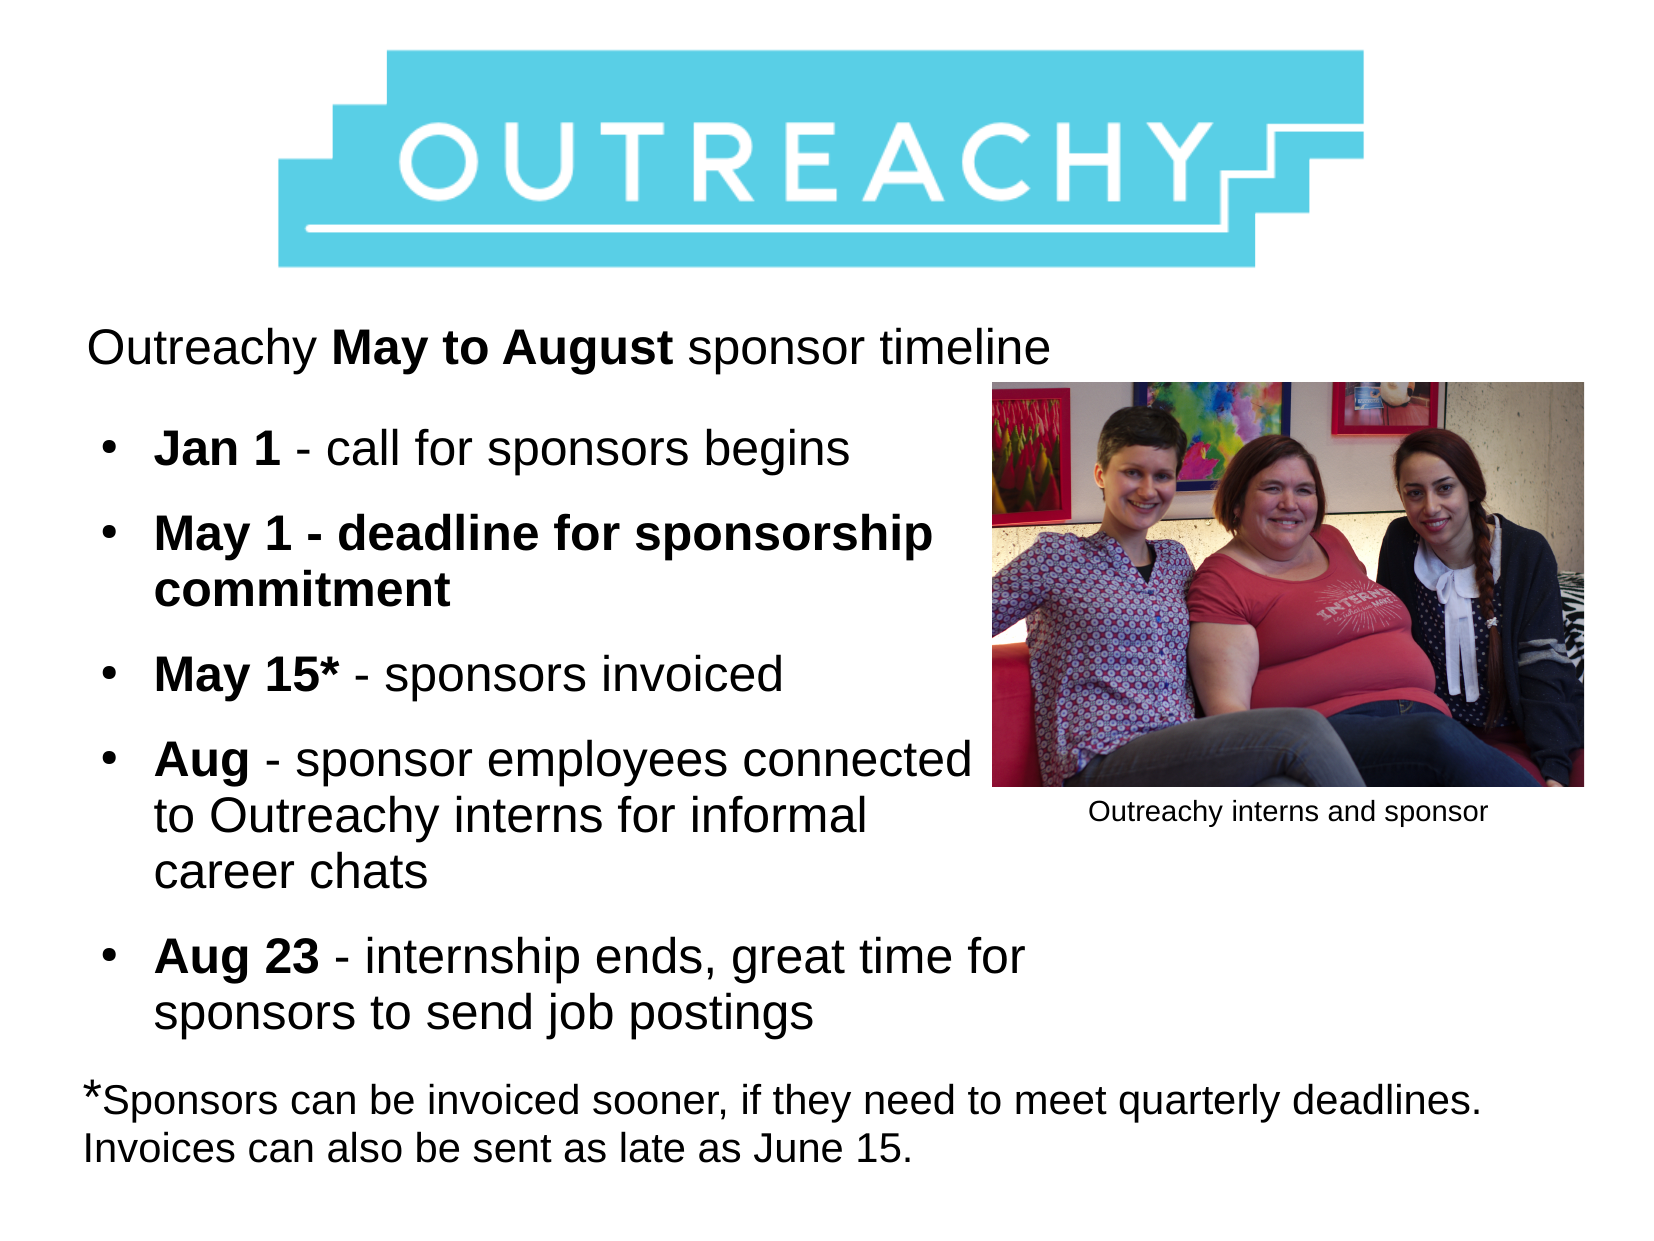

Outreachy May to August sponsor timeline
# Jan 1 - call for sponsors begins
May 1 - deadline for sponsorship
commitment
May 15* - sponsors invoiced
Aug - sponsor employees connected
to Outreachy interns for informal
career chats
Aug 23 - internship ends, great time for
sponsors to send job postings
*Sponsors can be invoiced sooner, if they need to meet quarterly deadlines. Invoices can also be sent as late as June 15.
Outreachy interns and sponsor